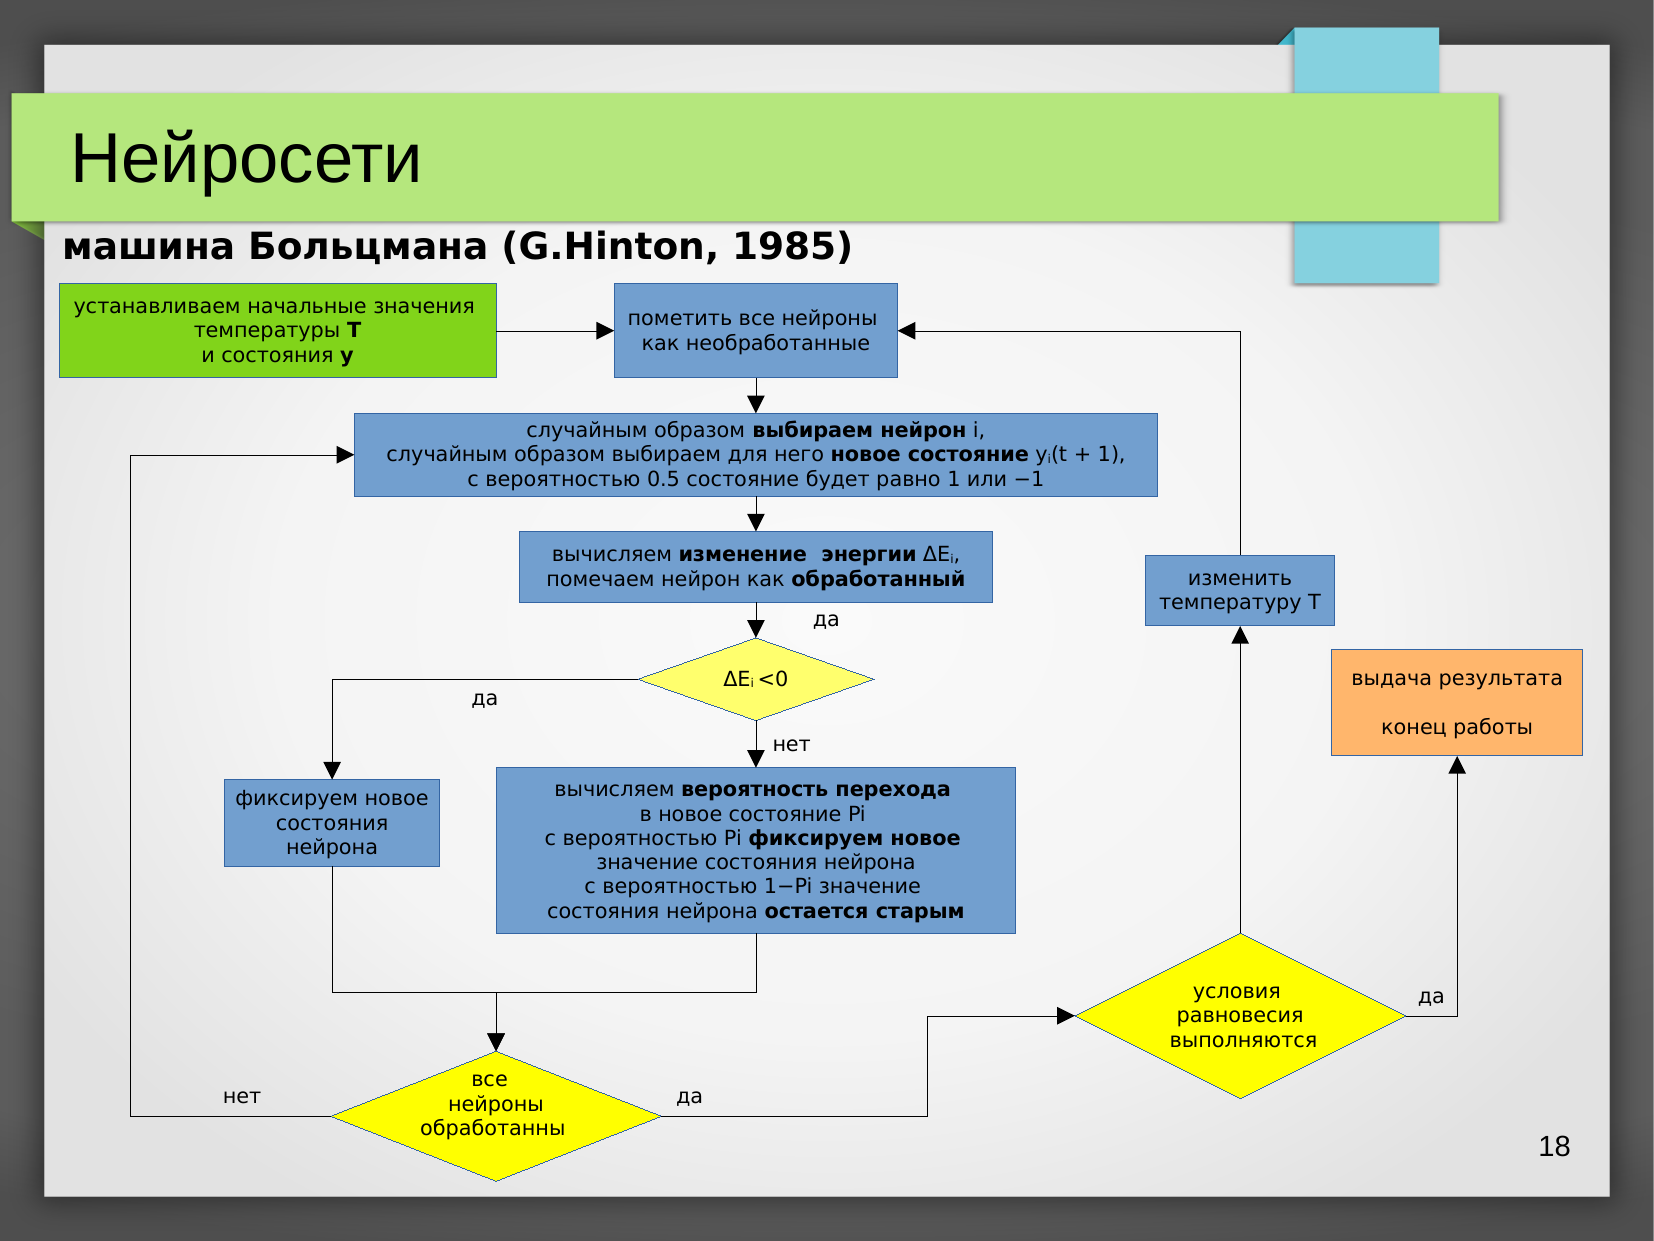

# Нейросети
машина Больцмана (G.Hinton, 1985)
устанавливаем начальные значения
температуры T
и состояния y
пометить все нейроны
как необработанные
случайным образом выбираем нейрон i,
случайным образом выбираем для него новое состояние yi(t + 1),
с вероятностью 0.5 состояние будет равно 1 или −1
вычисляем изменение энергии ΔEi,
помечаем нейрон как обработанный
 изменить
температуру T
да
ΔEi <0
выдача результата
конец работы
вычисляем вероятность перехода
в новое состояние Pi
с вероятностью Pi фиксируем новое
значение состояния нейрона
с вероятностью 1−Pi значение
состояния нейрона остается старым
фиксируем новое
 состояния
нейрона
условия
равновесия
 выполняются
все
нейроны
обработанны
18